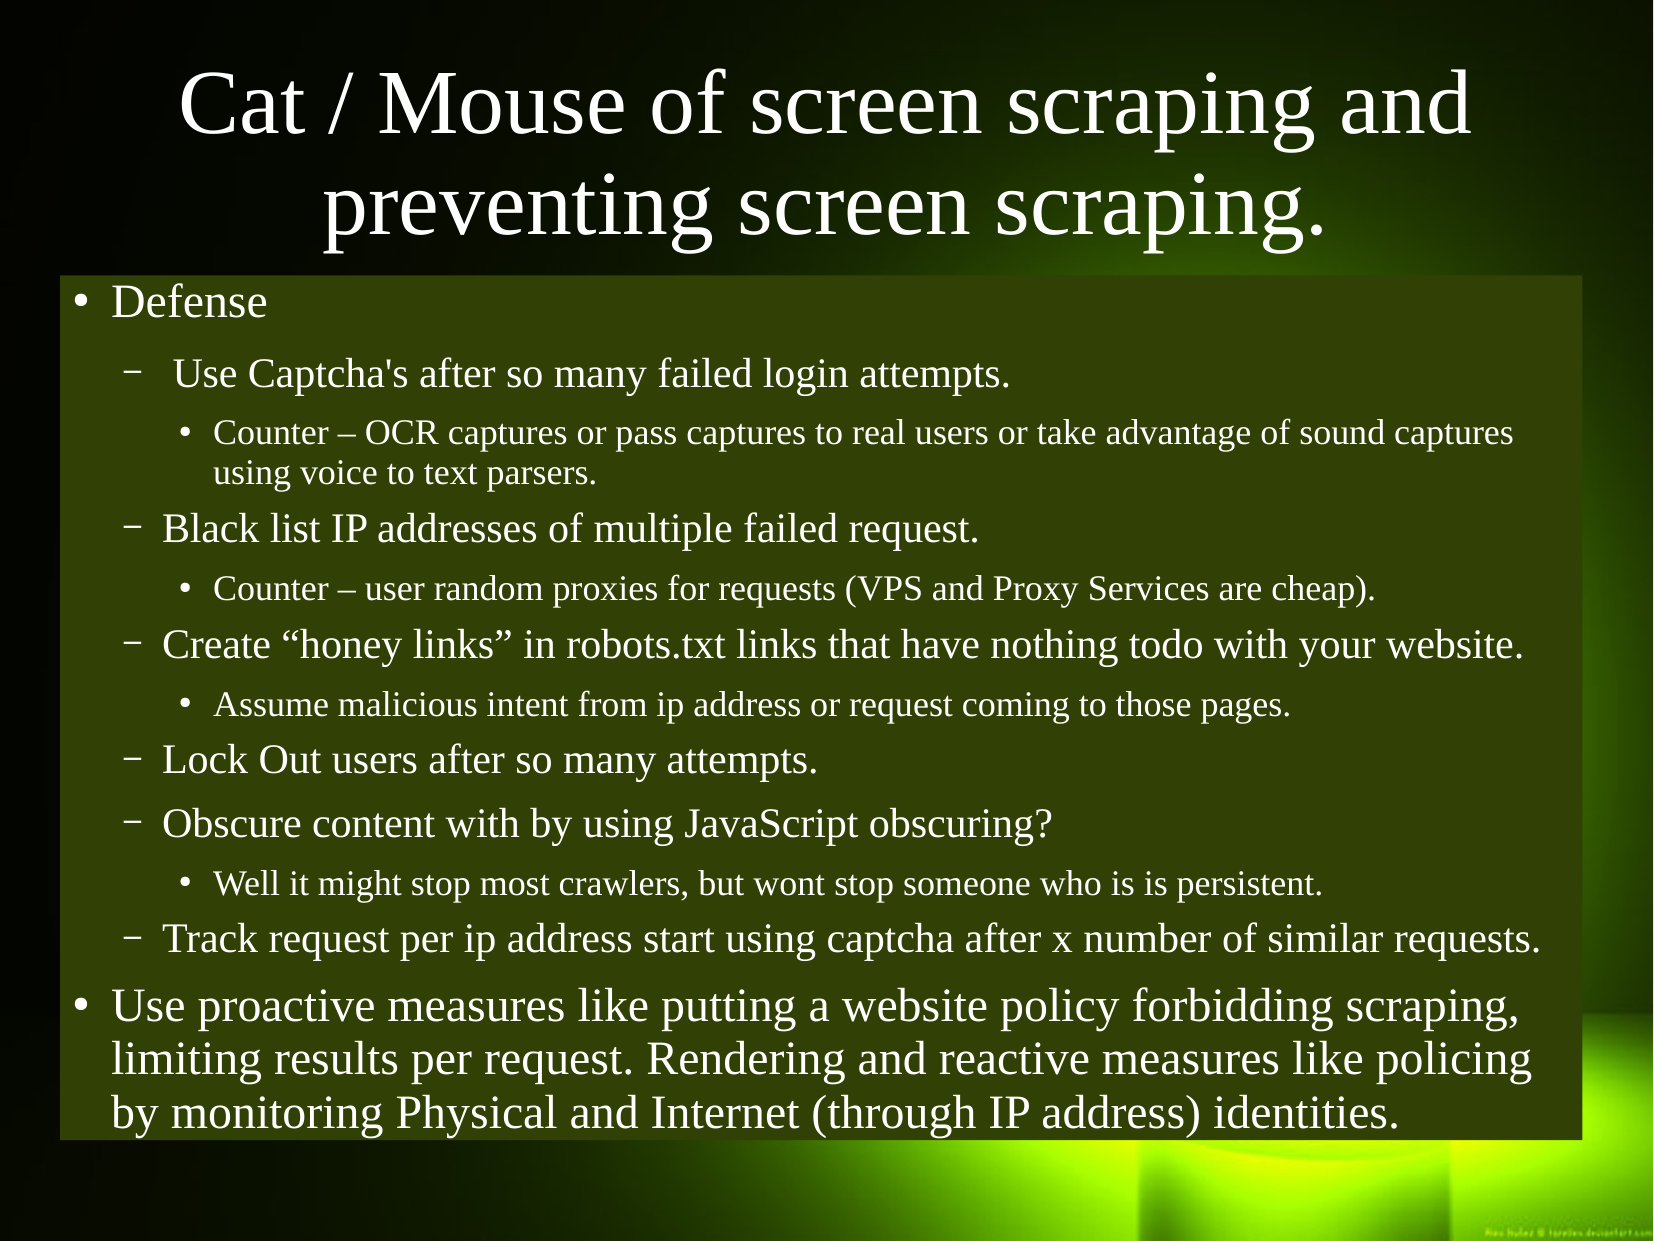

# Cat / Mouse of screen scraping and preventing screen scraping.
Defense
 Use Captcha's after so many failed login attempts.
Counter – OCR captures or pass captures to real users or take advantage of sound captures using voice to text parsers.
Black list IP addresses of multiple failed request.
Counter – user random proxies for requests (VPS and Proxy Services are cheap).
Create “honey links” in robots.txt links that have nothing todo with your website.
Assume malicious intent from ip address or request coming to those pages.
Lock Out users after so many attempts.
Obscure content with by using JavaScript obscuring?
Well it might stop most crawlers, but wont stop someone who is is persistent.
Track request per ip address start using captcha after x number of similar requests.
Use proactive measures like putting a website policy forbidding scraping, limiting results per request. Rendering and reactive measures like policing by monitoring Physical and Internet (through IP address) identities.